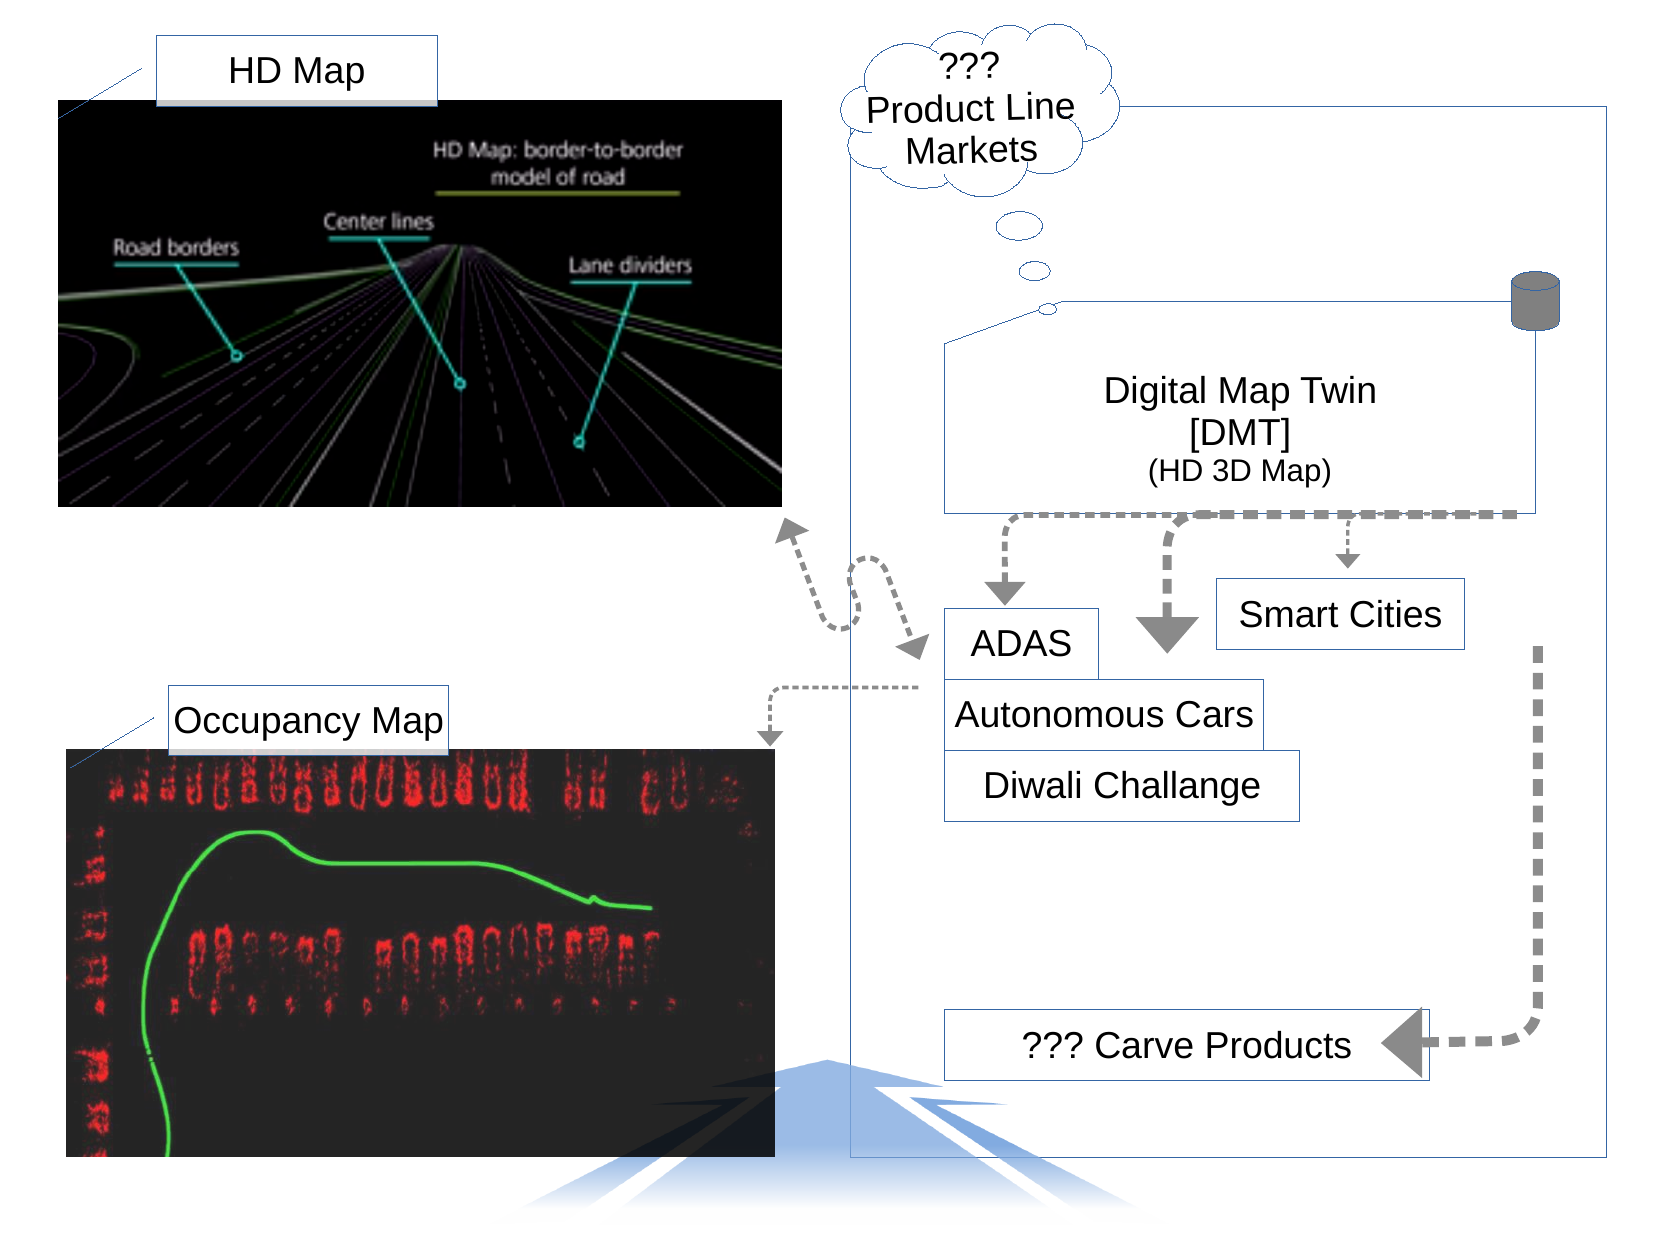

???
Product Line
Markets
HD Map
Digital Map Twin
[DMT]
(HD 3D Map)
Smart Cities
ADAS
Autonomous Cars
Occupancy Map
Diwali Challange
??? Carve Products